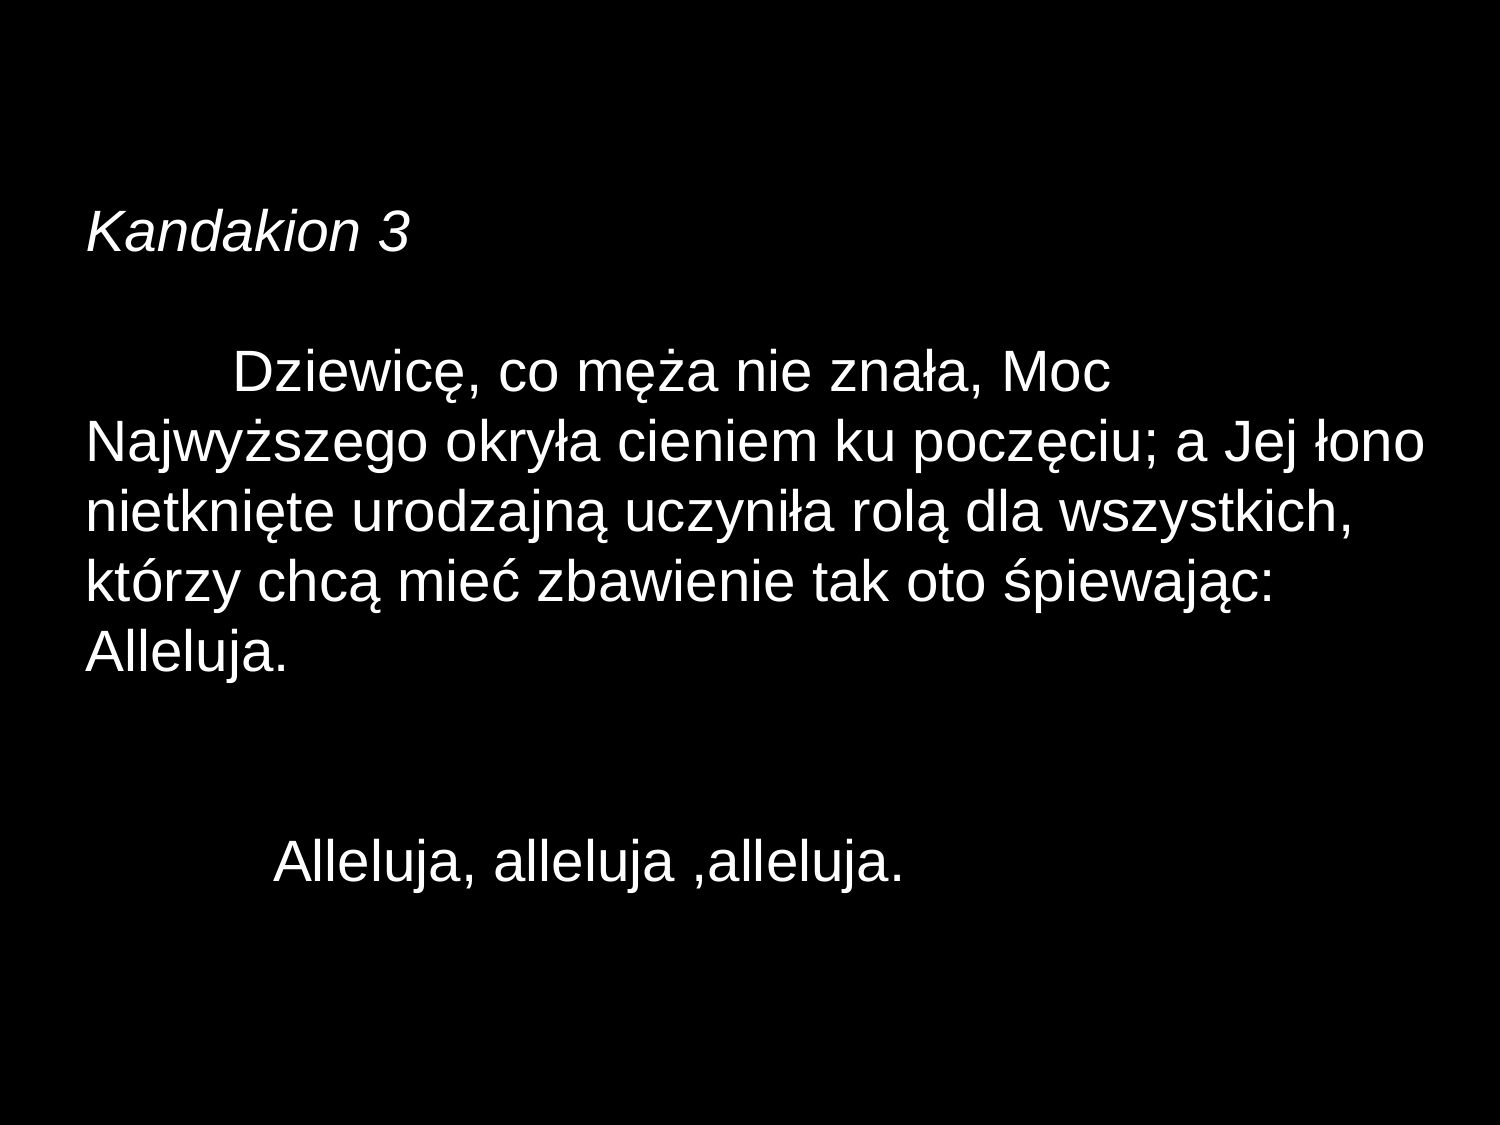

Kandakion 3
		Dziewicę, co męża nie znała, Moc Najwyższego okryła cieniem ku poczęciu; a Jej łono nietknięte urodzajną uczyniła rolą dla wszystkich, którzy chcą mieć zbawienie tak oto śpiewając: Alleluja.
Alleluja, alleluja ,alleluja.